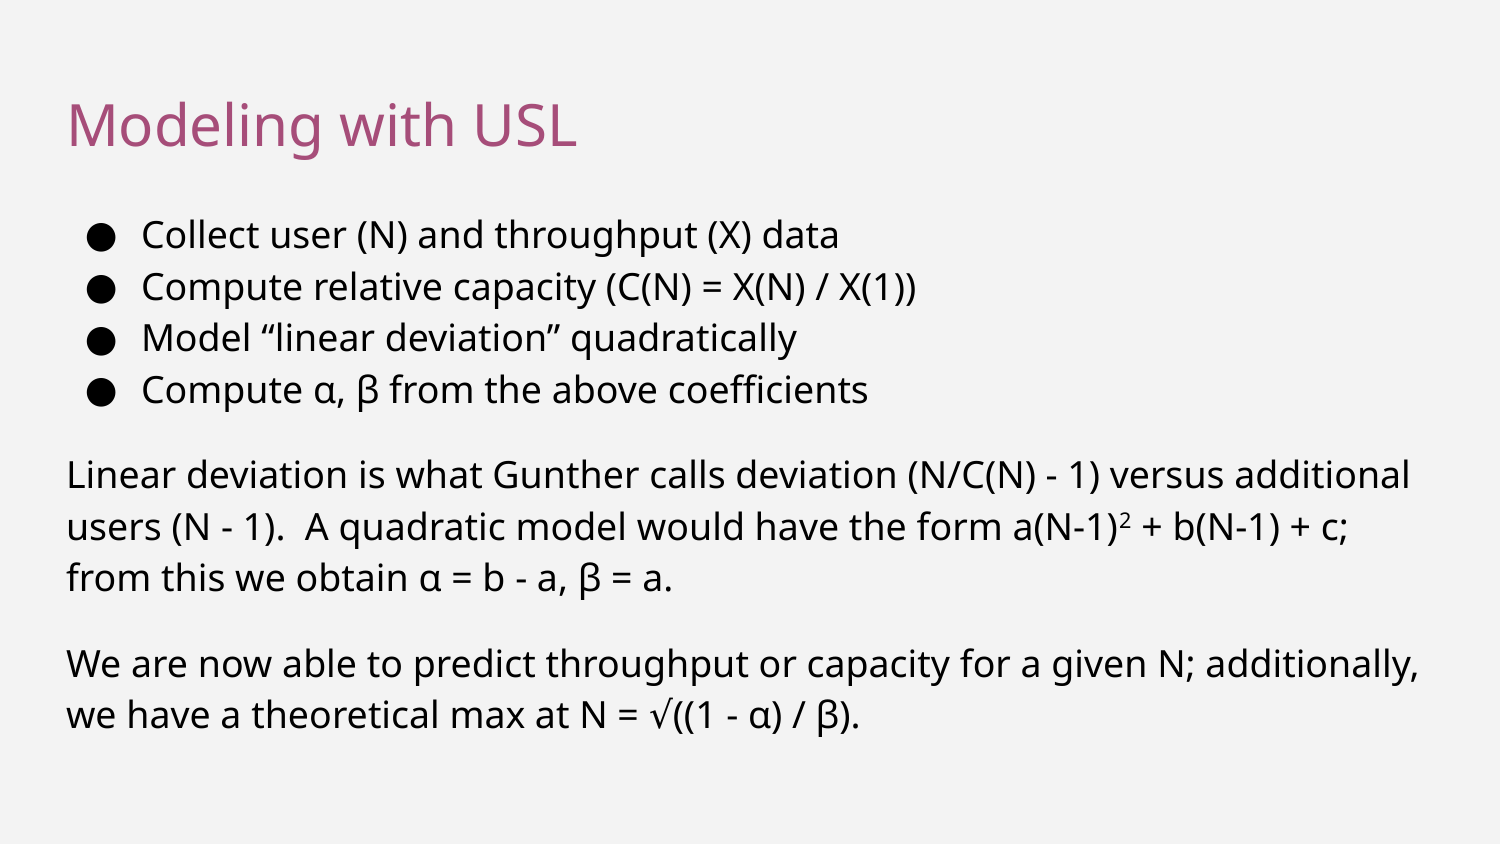

# Modeling with USL
Collect user (N) and throughput (X) data
Compute relative capacity (C(N) = X(N) / X(1))
Model “linear deviation” quadratically
Compute α, β from the above coefficients
Linear deviation is what Gunther calls deviation (N/C(N) - 1) versus additional users (N - 1). A quadratic model would have the form a(N-1)2 + b(N-1) + c; from this we obtain α = b - a, β = a.
We are now able to predict throughput or capacity for a given N; additionally, we have a theoretical max at N = √((1 - α) / β).